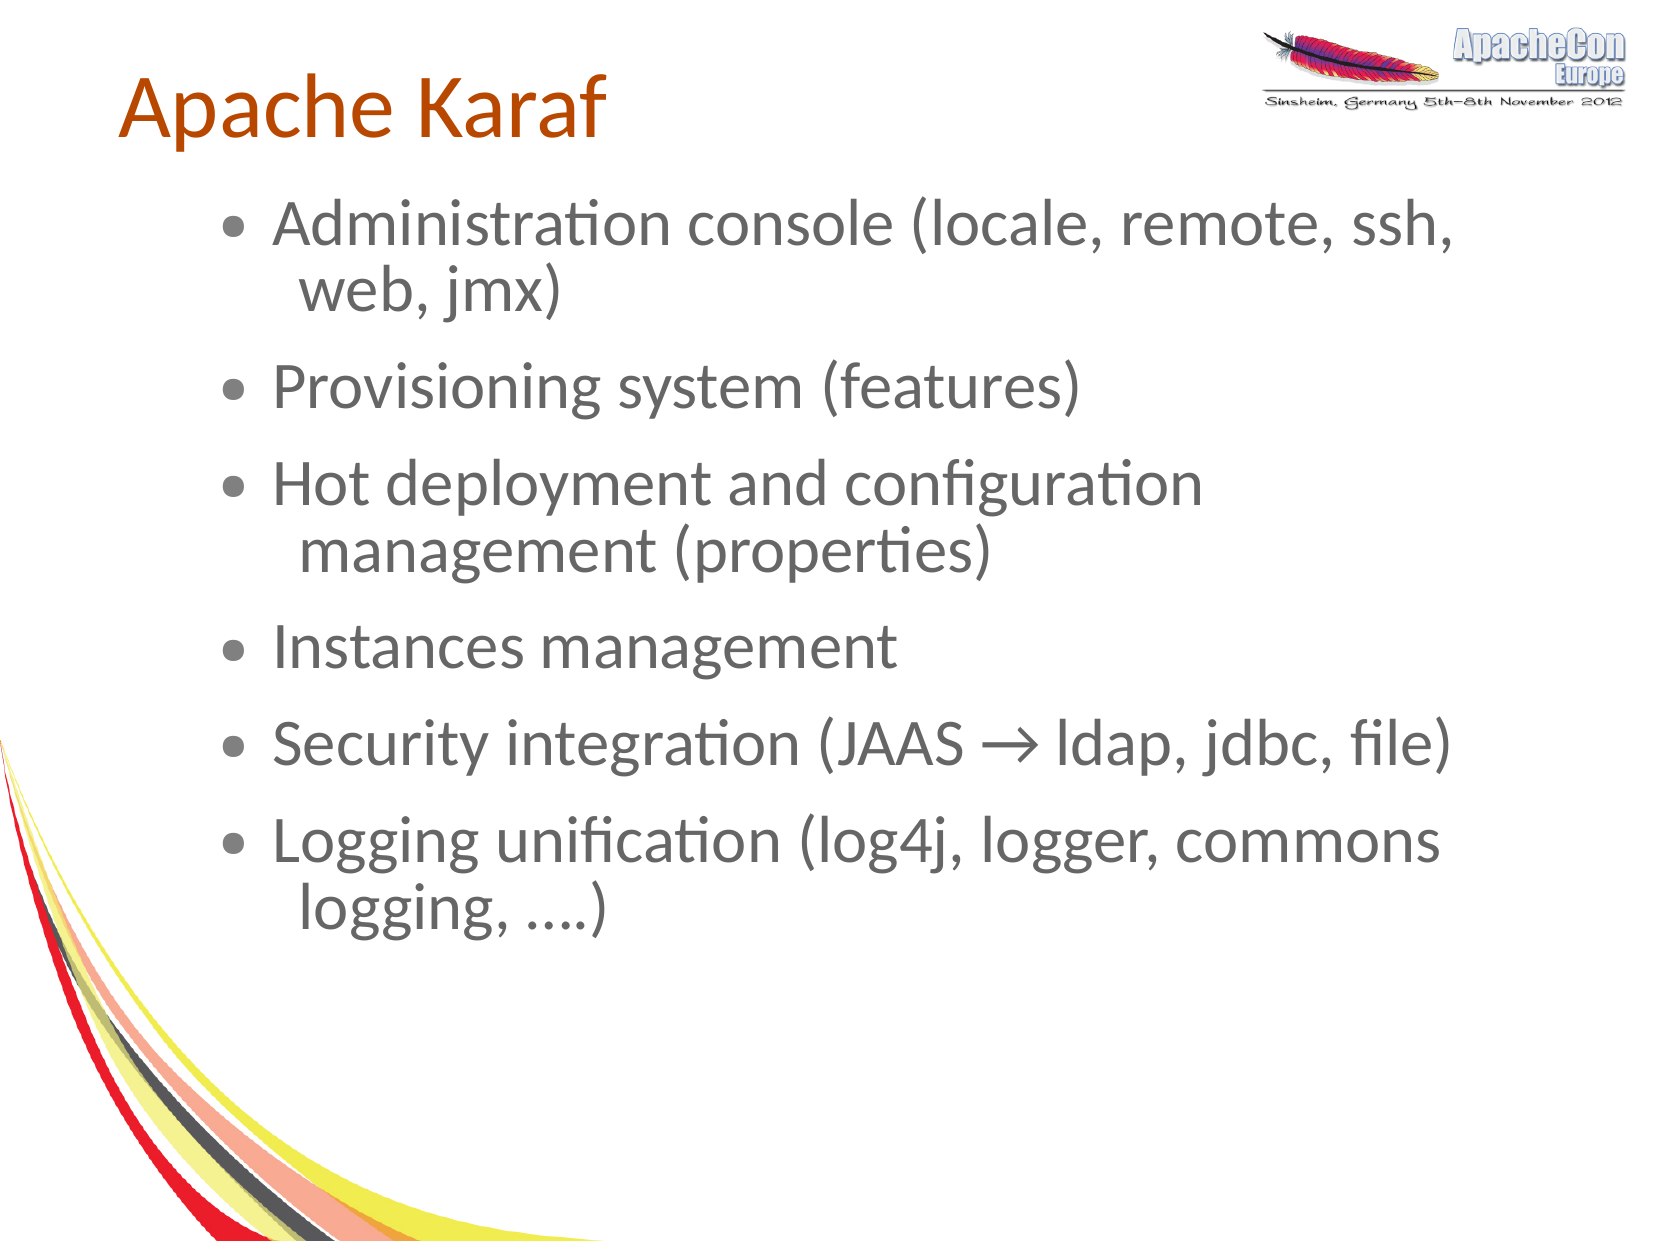

# Apache Karaf
Administration console (locale, remote, ssh, web, jmx)
Provisioning system (features)
Hot deployment and configuration management (properties)
Instances management
Security integration (JAAS → ldap, jdbc, file)
Logging unification (log4j, logger, commons logging, ….)